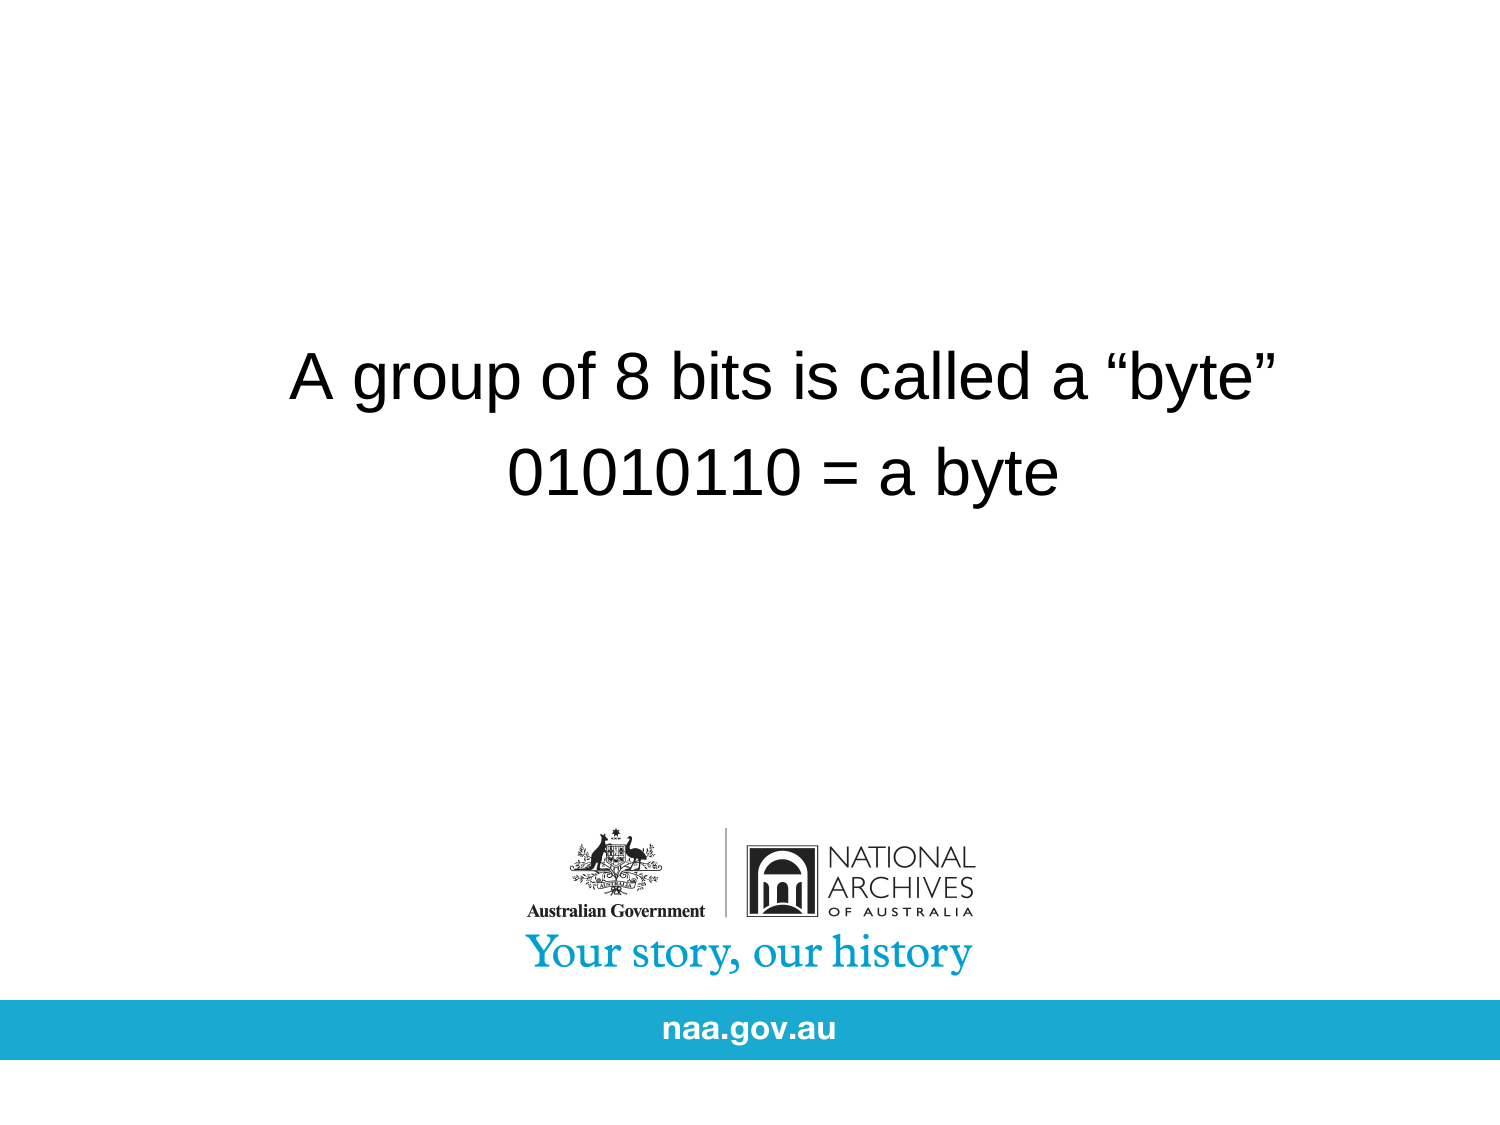

#
A group of 8 bits is called a “byte”
01010110 = a byte